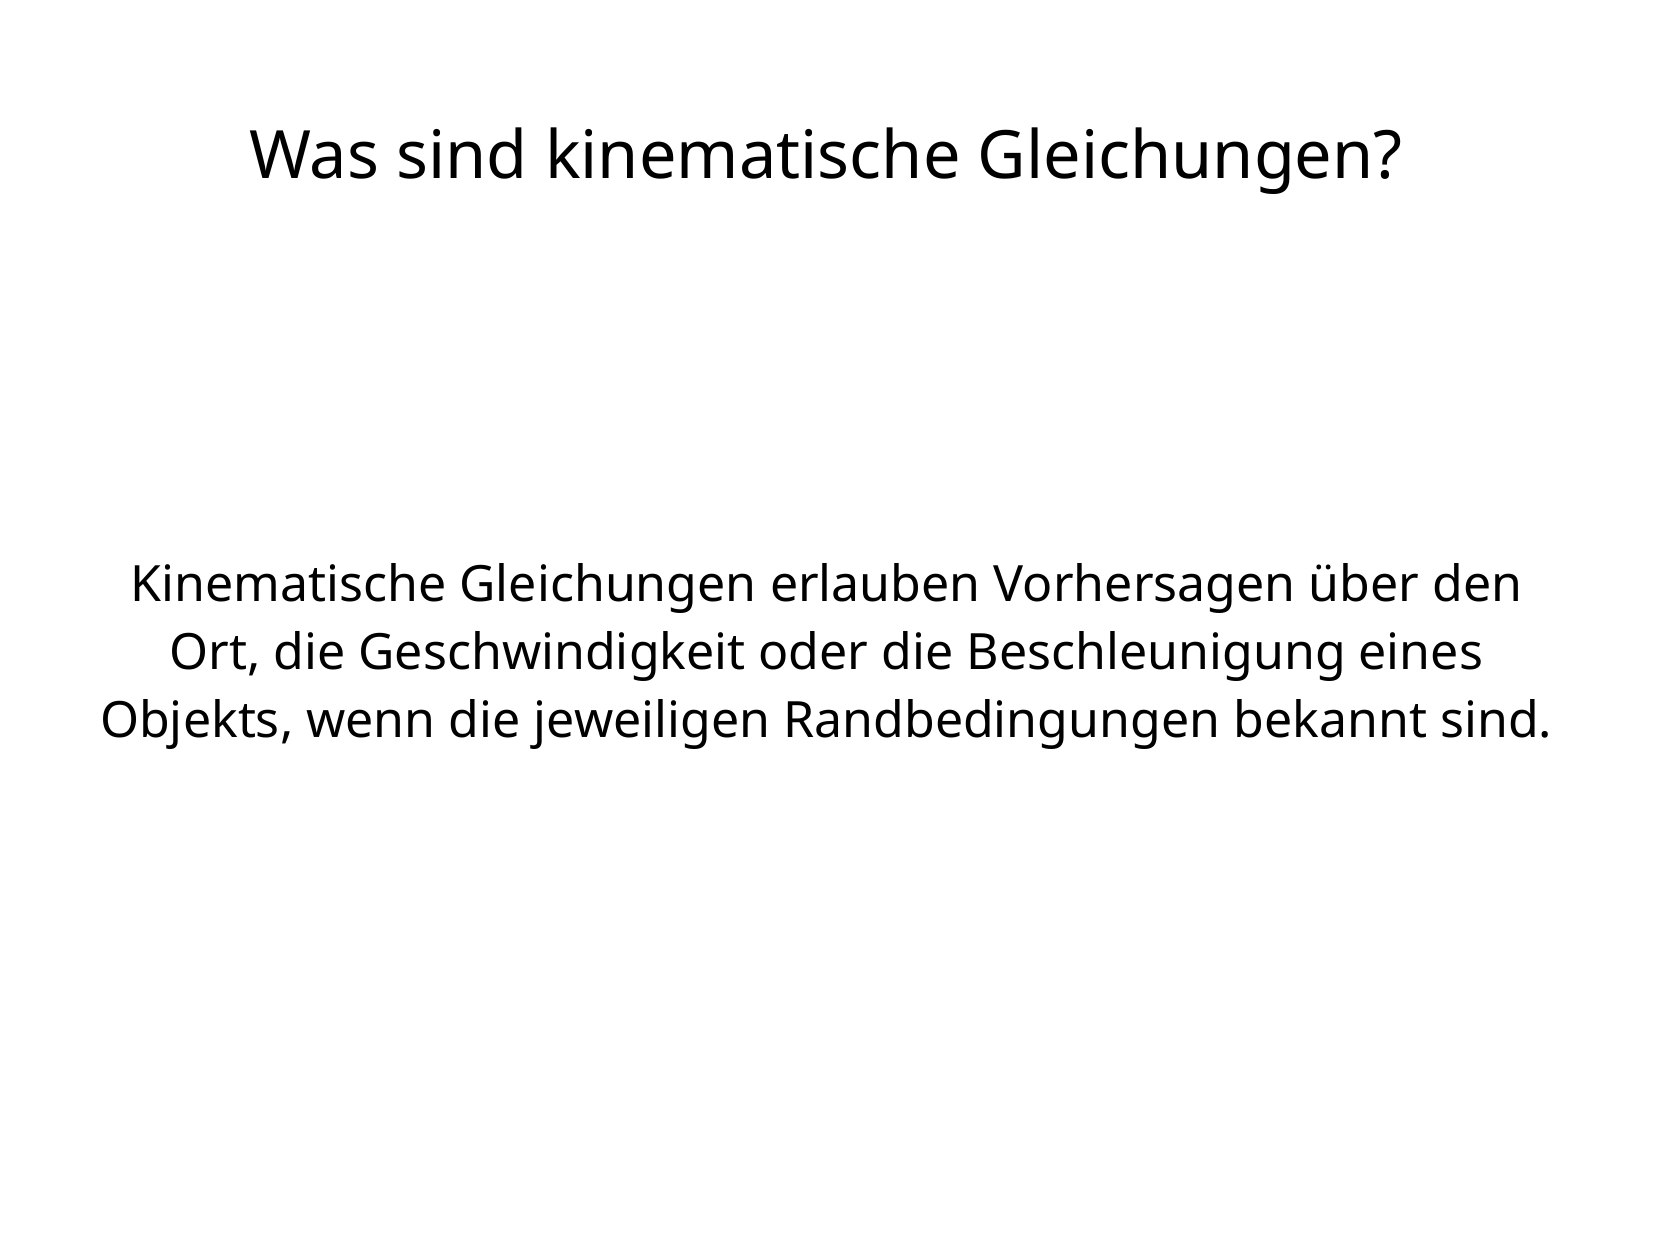

# Was sind kinematische Gleichungen?
Kinematische Gleichungen erlauben Vorhersagen über den Ort, die Geschwindigkeit oder die Beschleunigung eines Objekts, wenn die jeweiligen Randbedingungen bekannt sind.